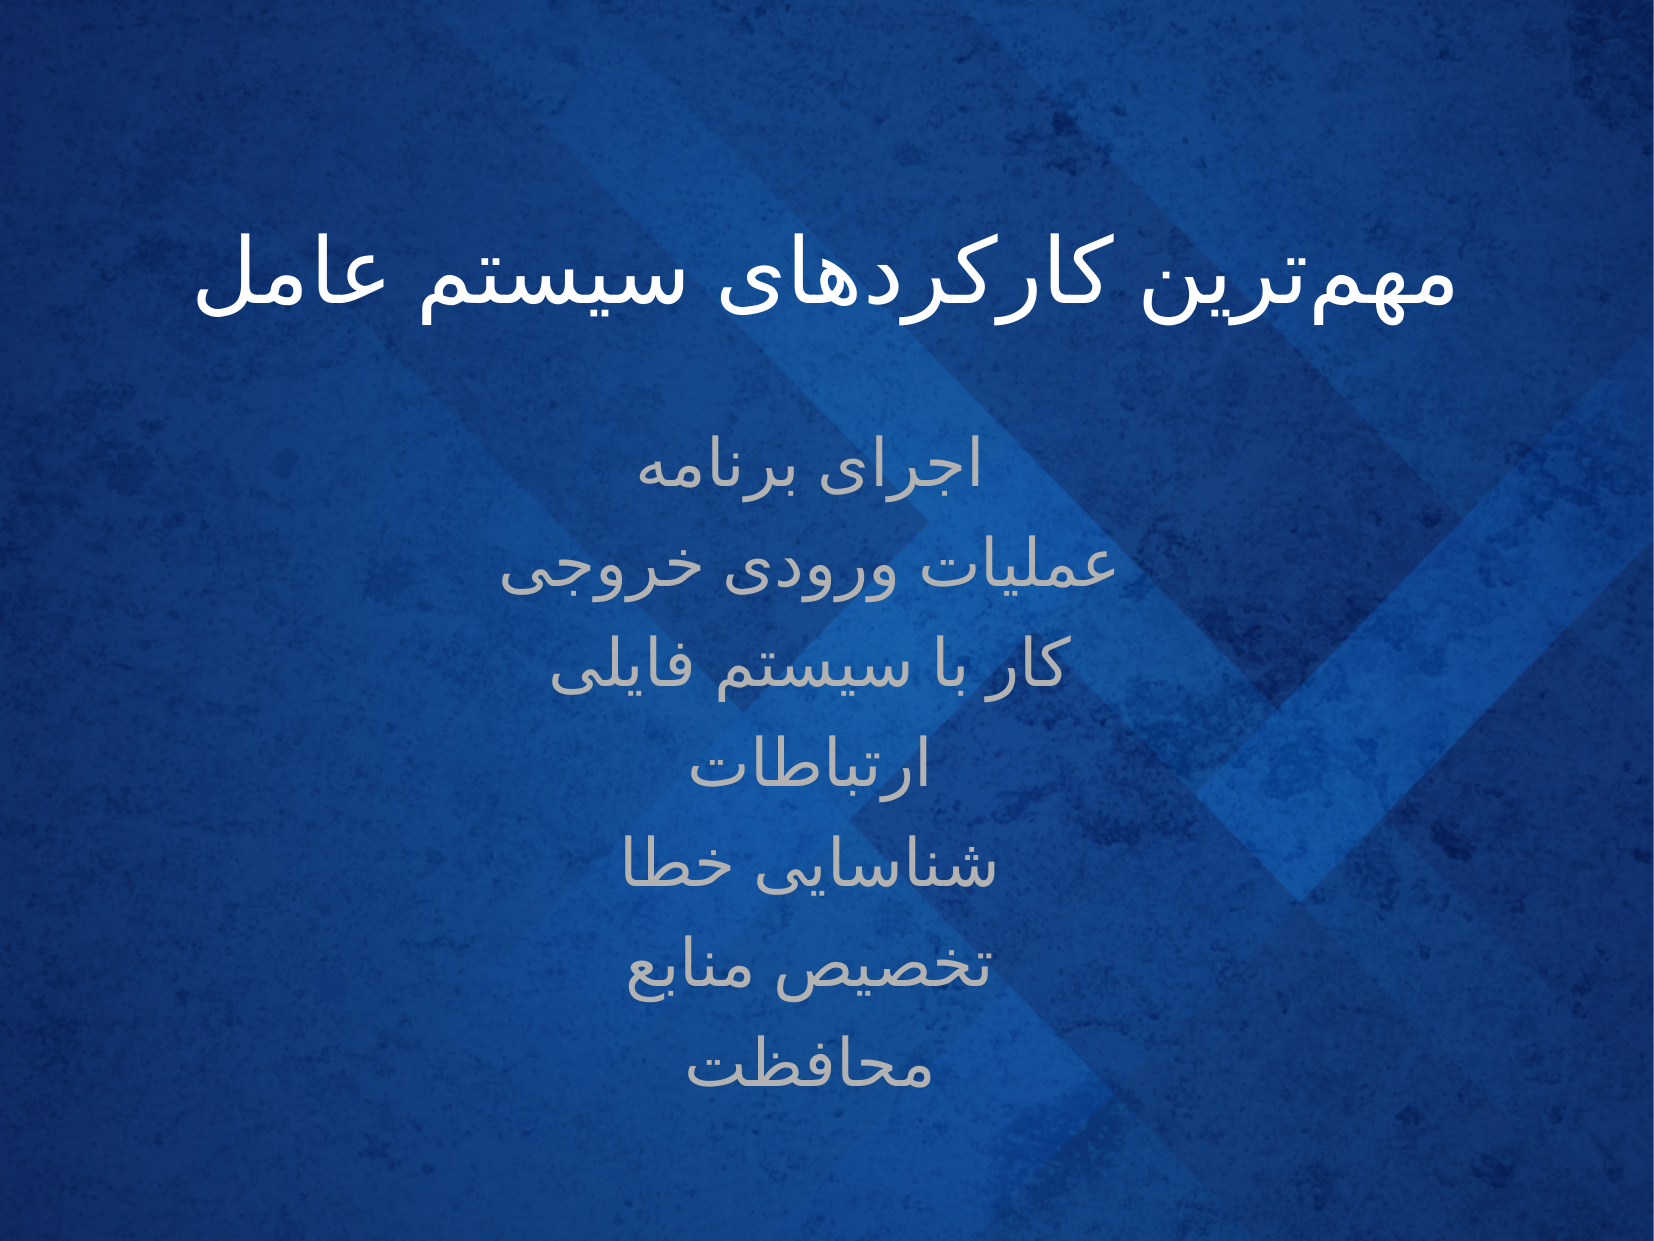

# مهم‌ترین کارکردهای سیستم عامل
اجرای برنامه
عملیات ورودی خروجی
کار با سیستم فایلی
ارتباطات
شناسایی خطا
تخصیص منابع
محافظت